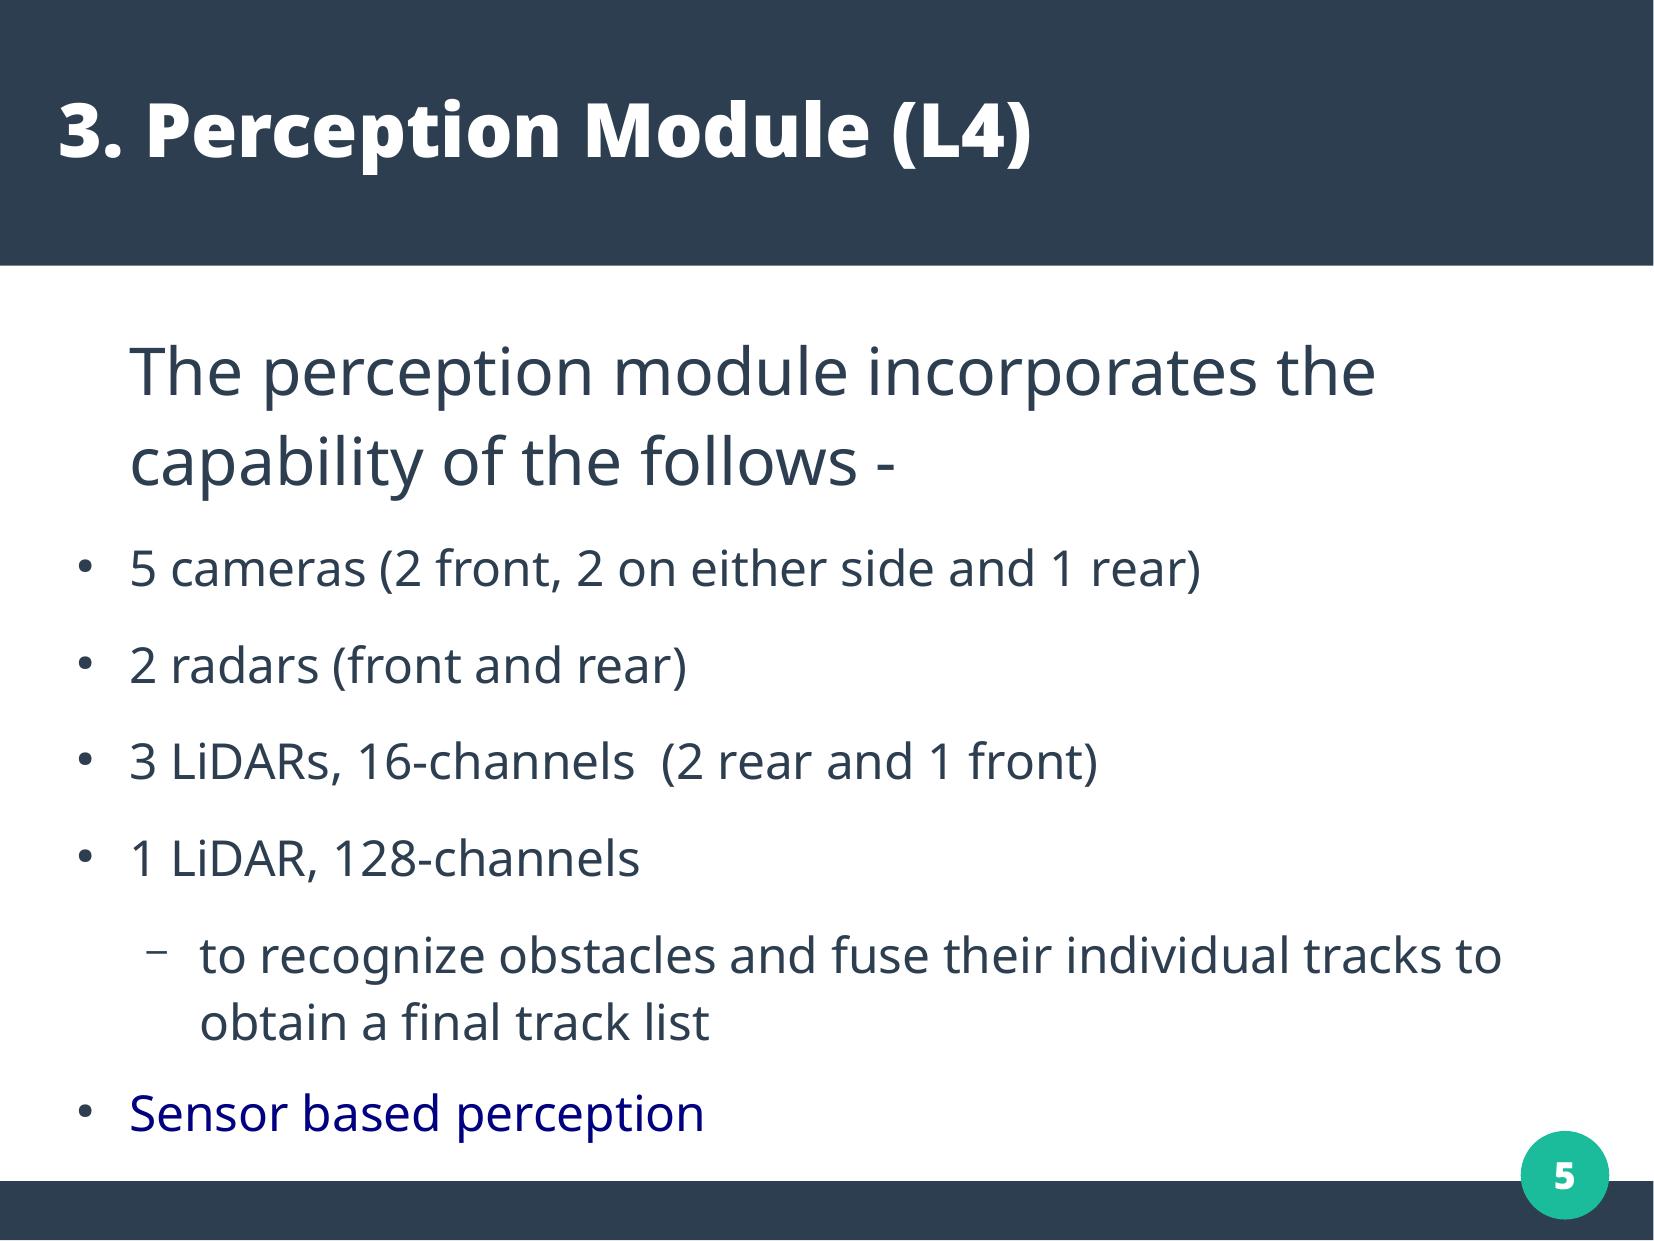

# 3. Perception Module (L4)
The perception module incorporates the capability of the follows -
5 cameras (2 front, 2 on either side and 1 rear)
2 radars (front and rear)
3 LiDARs, 16-channels (2 rear and 1 front)
1 LiDAR, 128-channels
to recognize obstacles and fuse their individual tracks to obtain a final track list
Sensor based perception
5